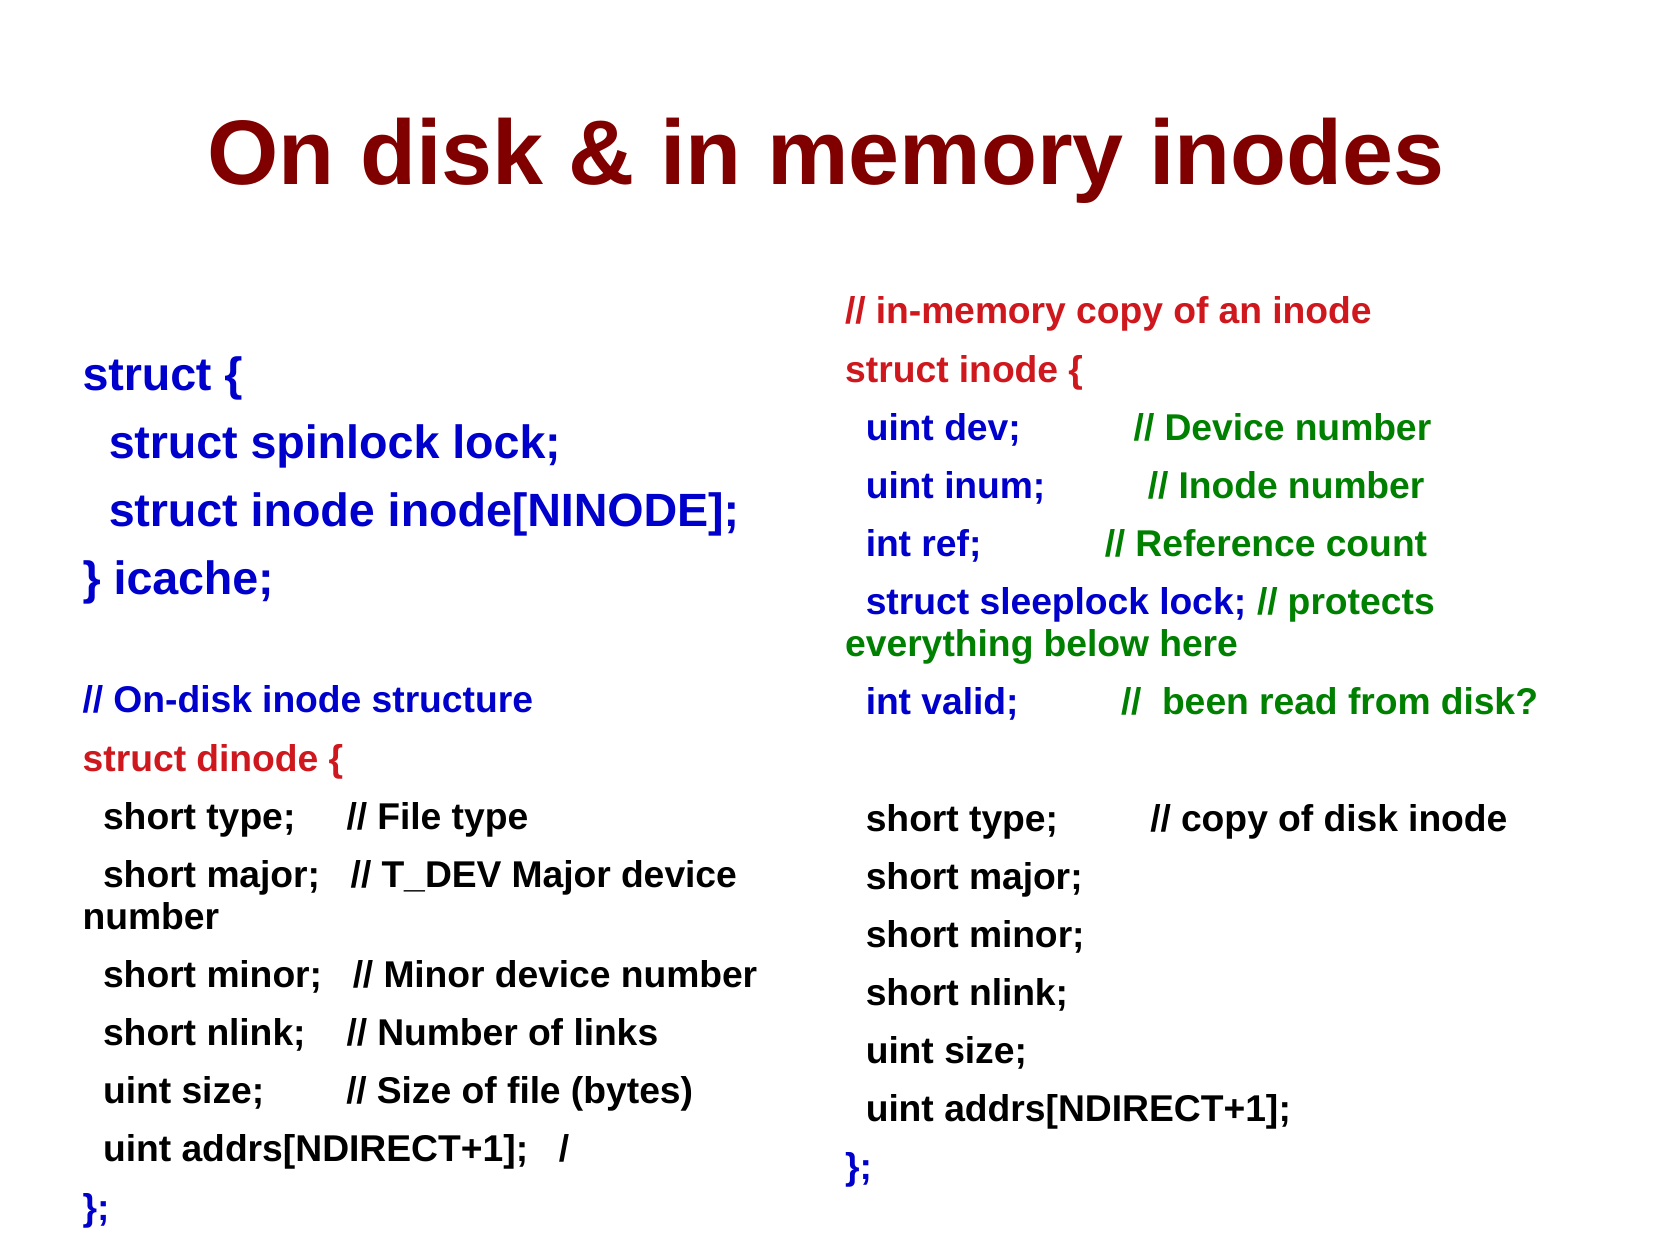

# On disk & in memory inodes
struct {
 struct spinlock lock;
 struct inode inode[NINODE];
} icache;
// On-disk inode structure
struct dinode {
 short type; // File type
 short major; // T_DEV Major device number
 short minor; // Minor device number
 short nlink; // Number of links
 uint size; // Size of file (bytes)
 uint addrs[NDIRECT+1]; /
};
// in-memory copy of an inode
struct inode {
 uint dev; // Device number
 uint inum; // Inode number
 int ref; // Reference count
 struct sleeplock lock; // protects everything below here
 int valid; // been read from disk?
 short type; // copy of disk inode
 short major;
 short minor;
 short nlink;
 uint size;
 uint addrs[NDIRECT+1];
};